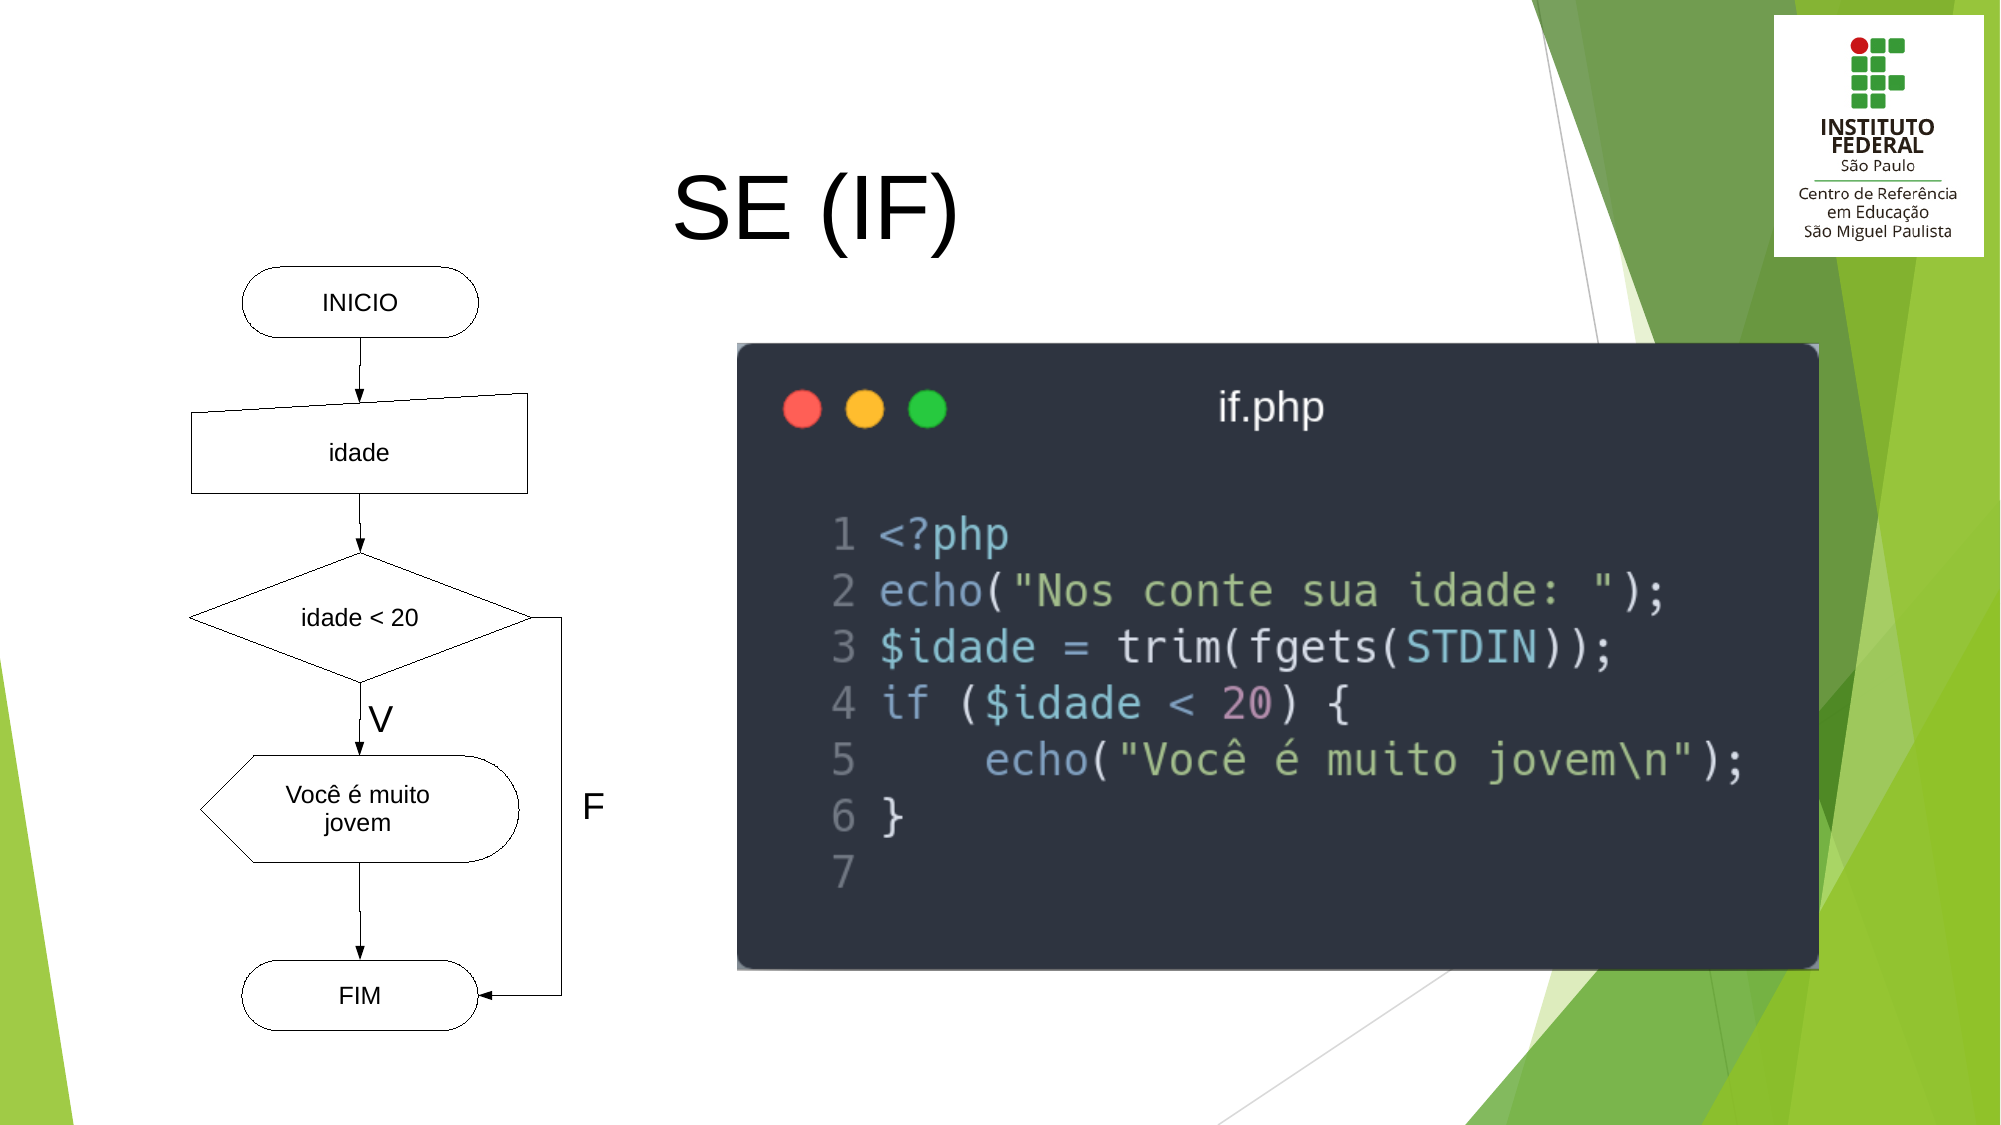

# SE (IF)
INICIO
idade
idade < 20
Você é muito jovem
FIM